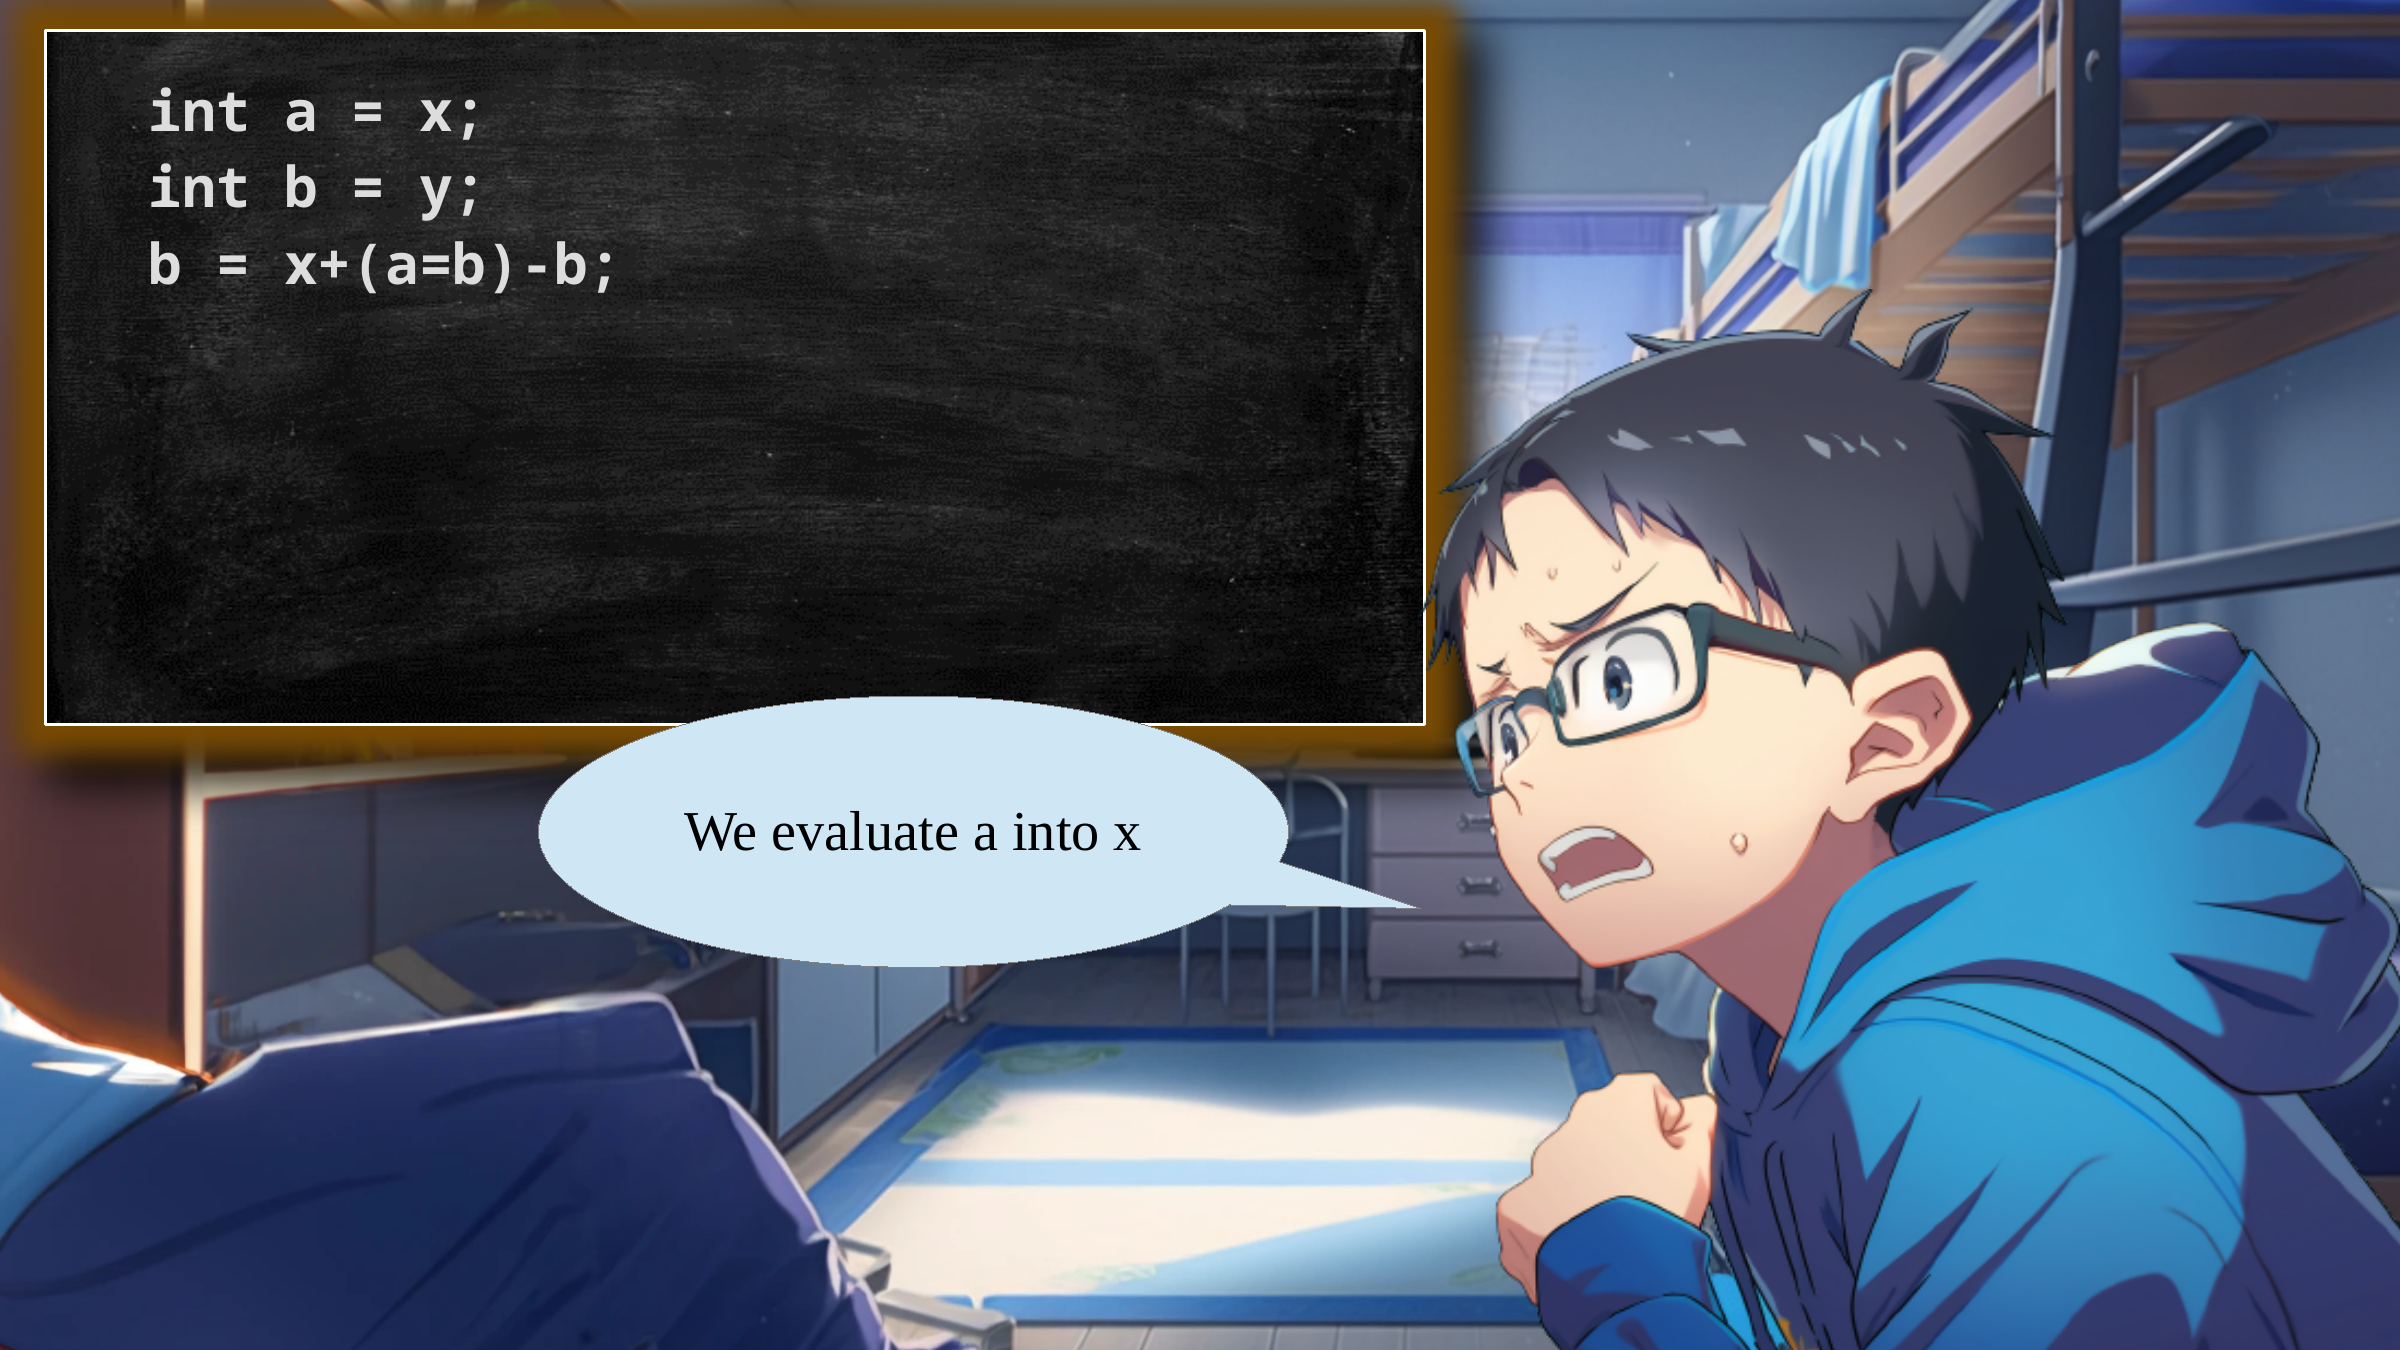

int a = x;
 int b = y;
 b = x+(a=b)-b;
We evaluate a into x